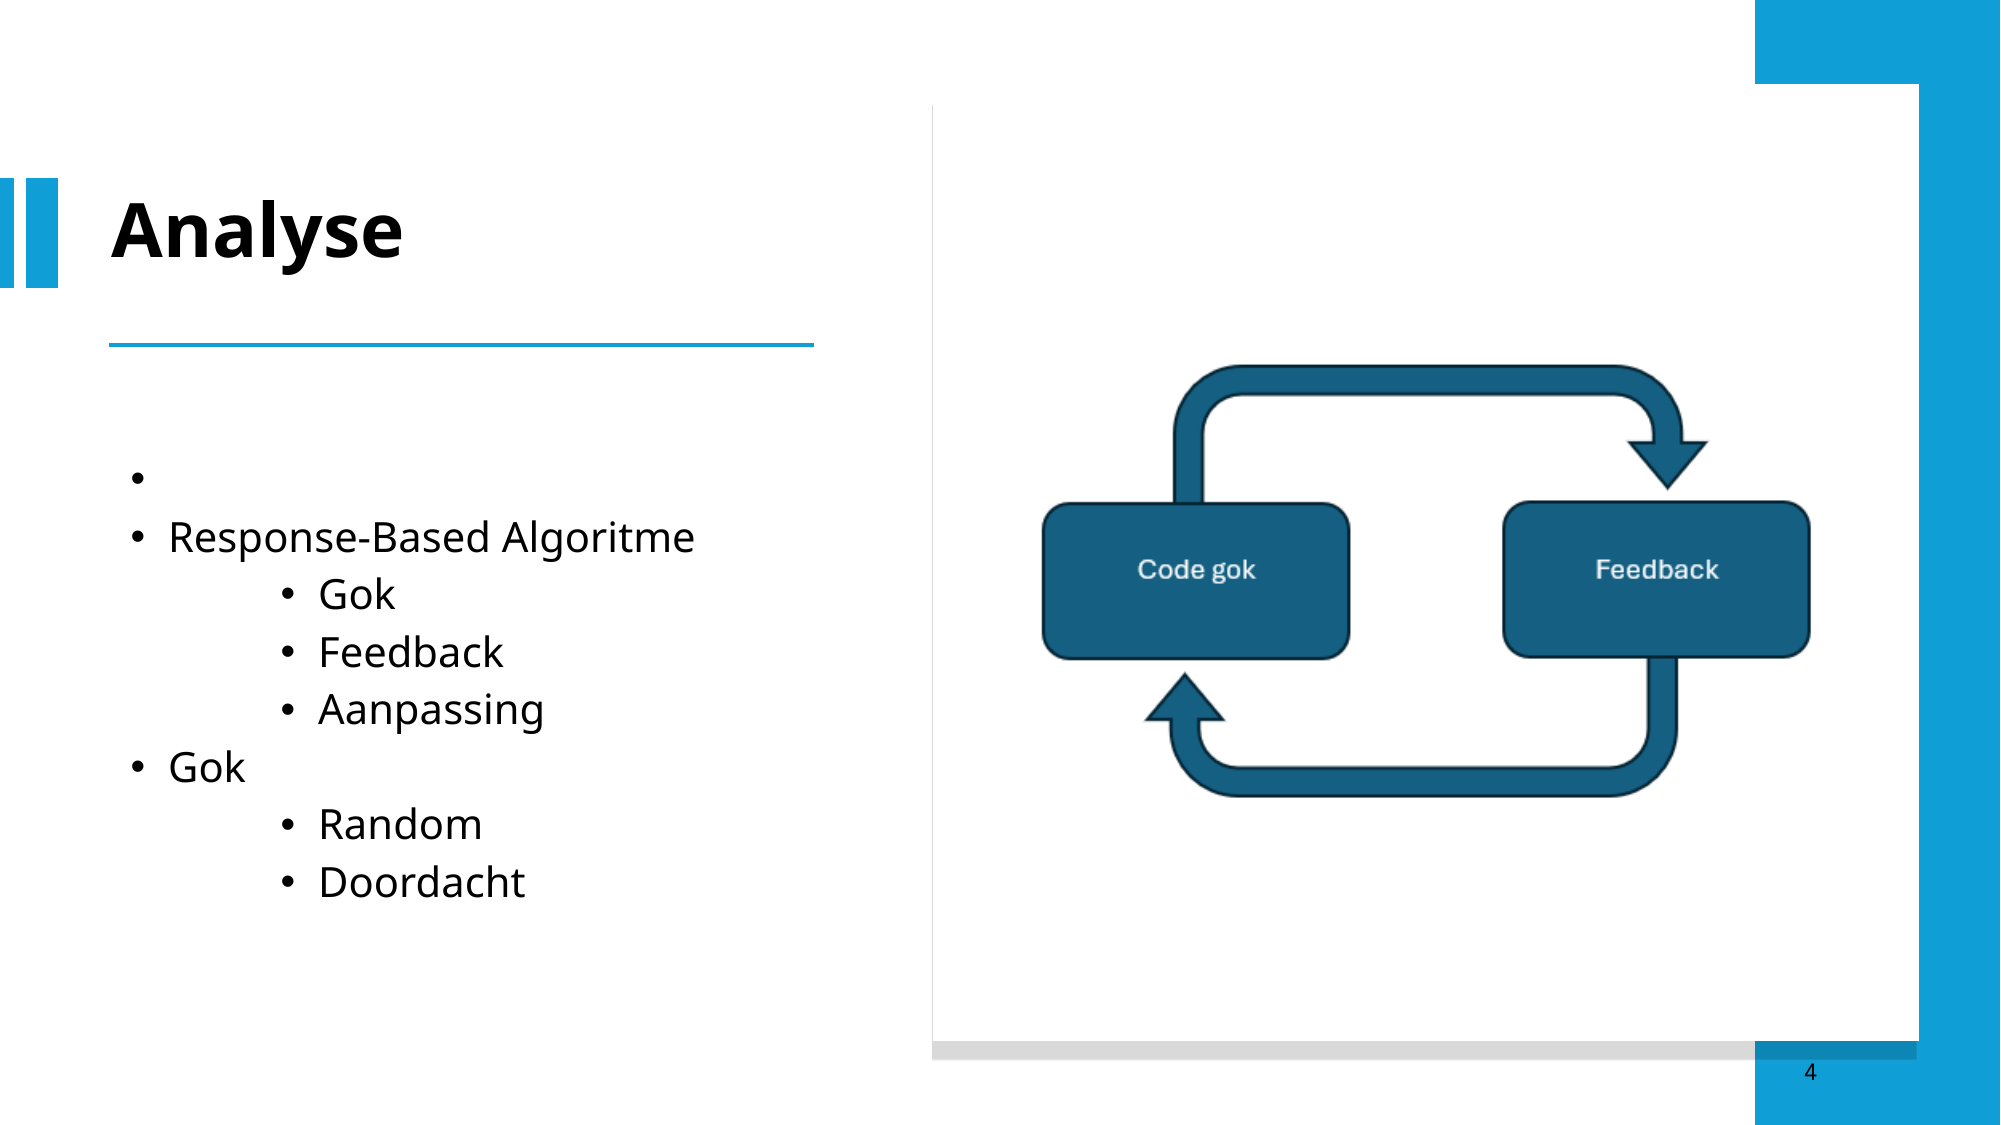

# Analyse
Response-Based Algoritme
Gok
Feedback
Aanpassing
Gok
Random
Doordacht